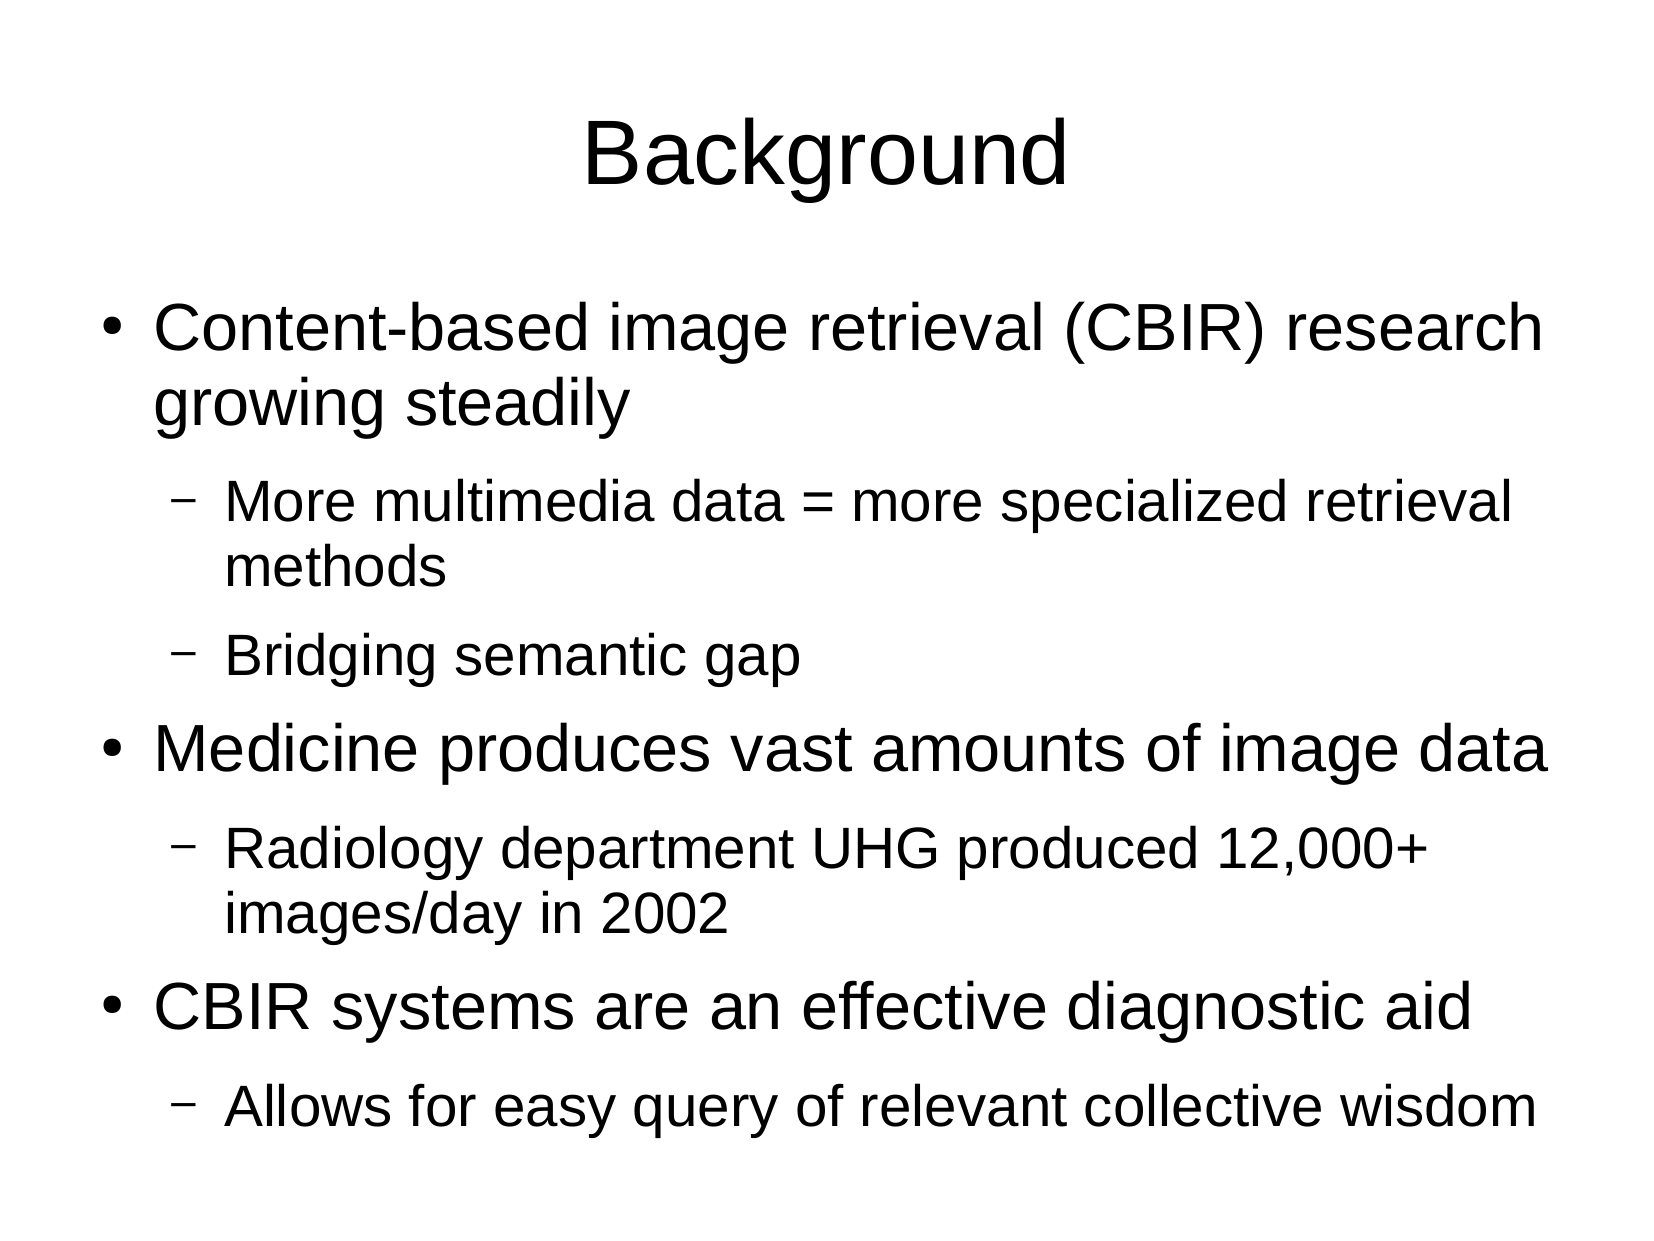

# Background
Content-based image retrieval (CBIR) research growing steadily
More multimedia data = more specialized retrieval methods
Bridging semantic gap
Medicine produces vast amounts of image data
Radiology department UHG produced 12,000+ images/day in 2002
CBIR systems are an effective diagnostic aid
Allows for easy query of relevant collective wisdom